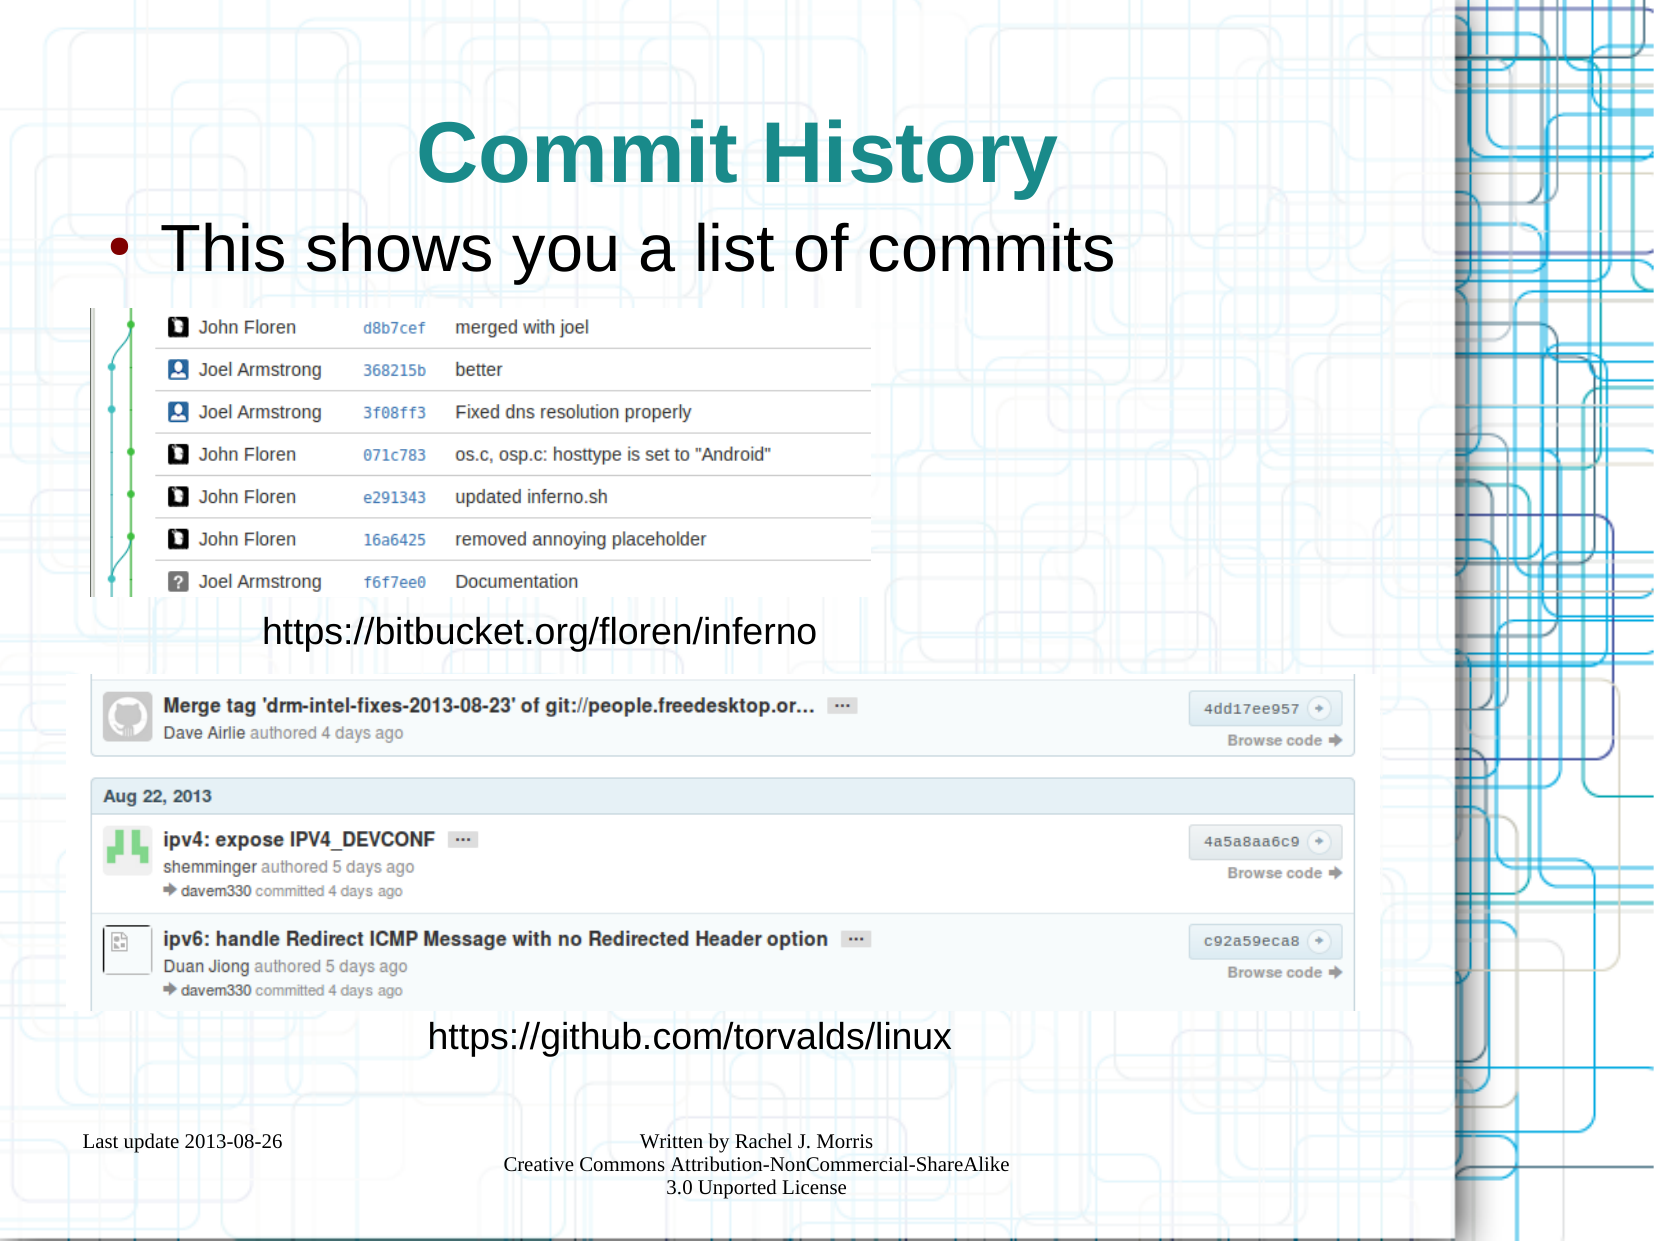

# Commit History
This shows you a list of commits
https://bitbucket.org/floren/inferno
https://github.com/torvalds/linux